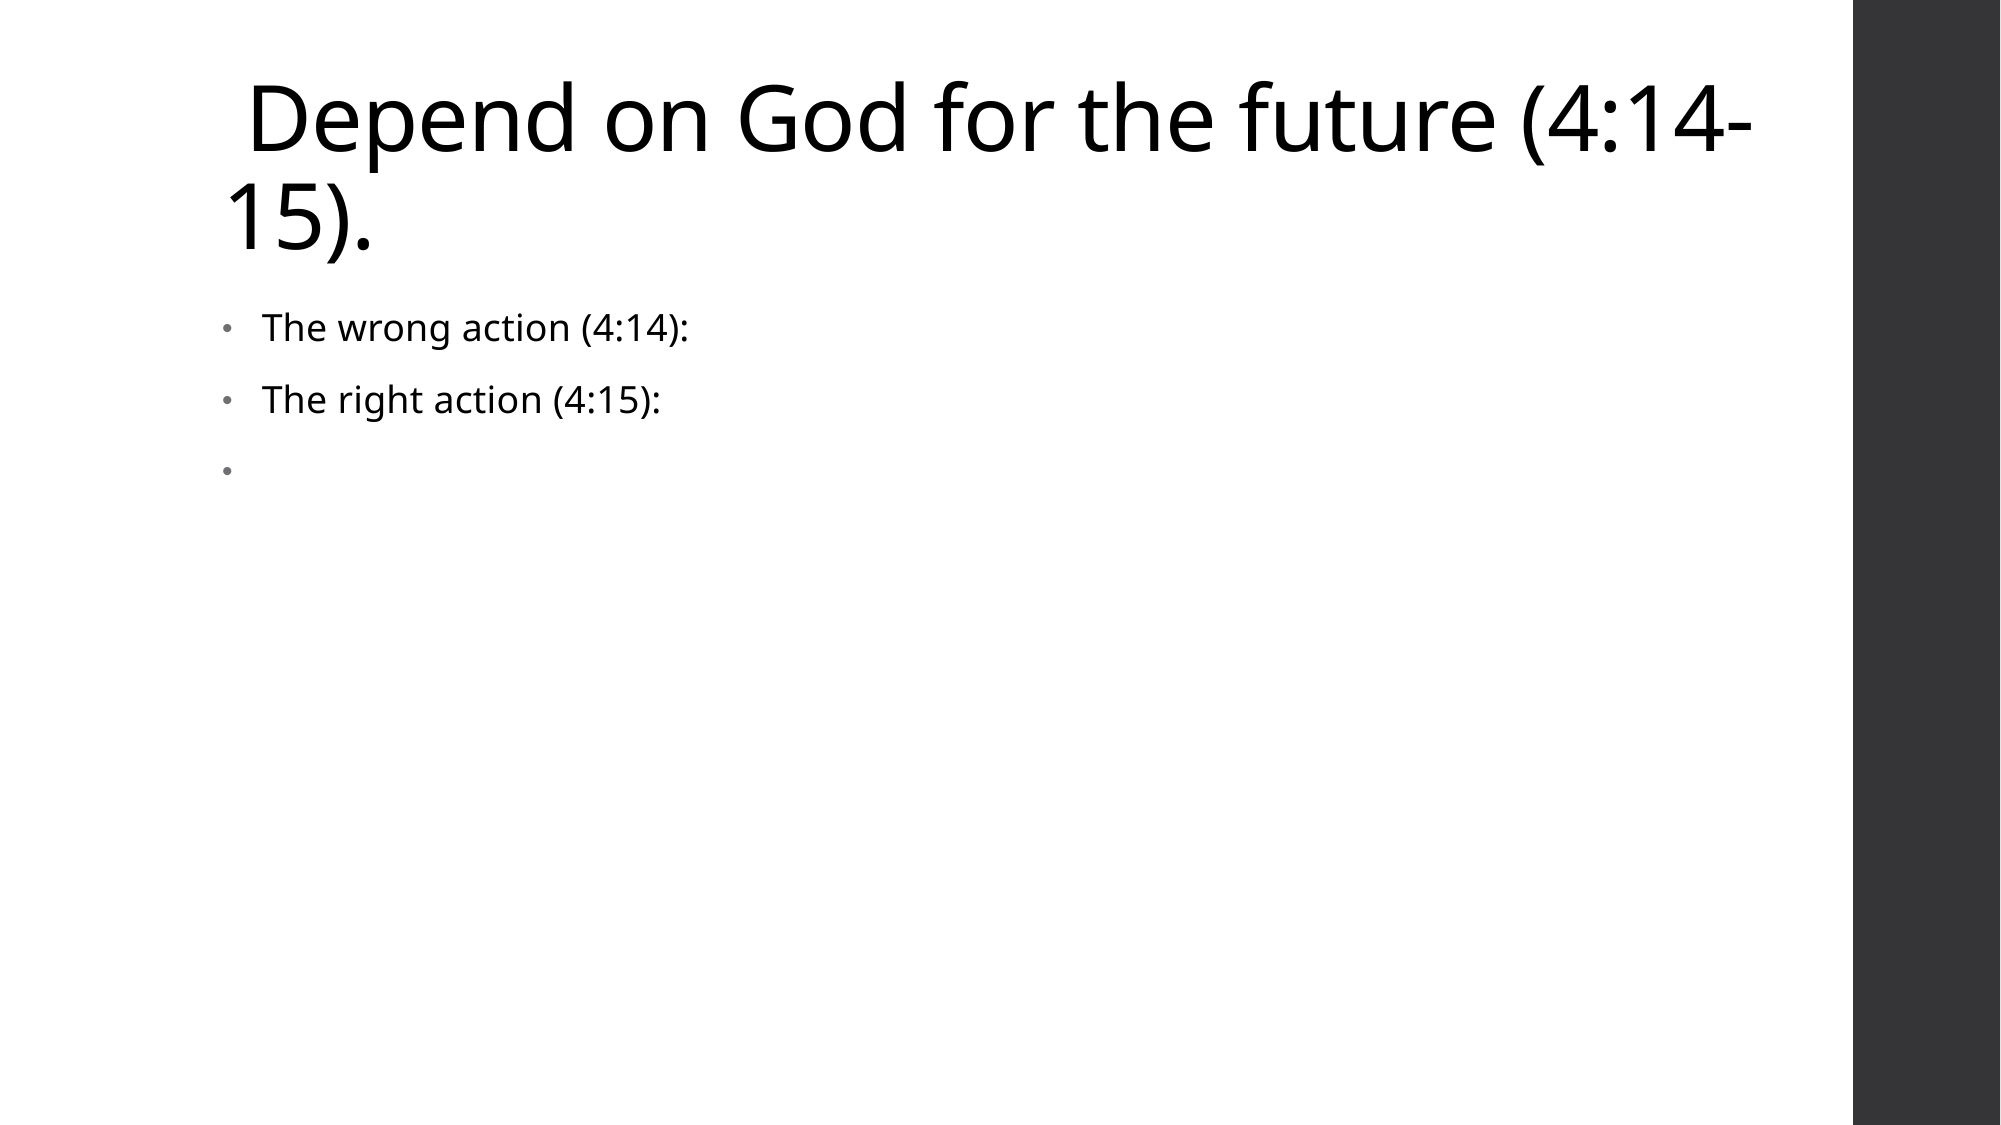

# Depend on God for the future (4:14-15).
 The wrong action (4:14):
 The right action (4:15):